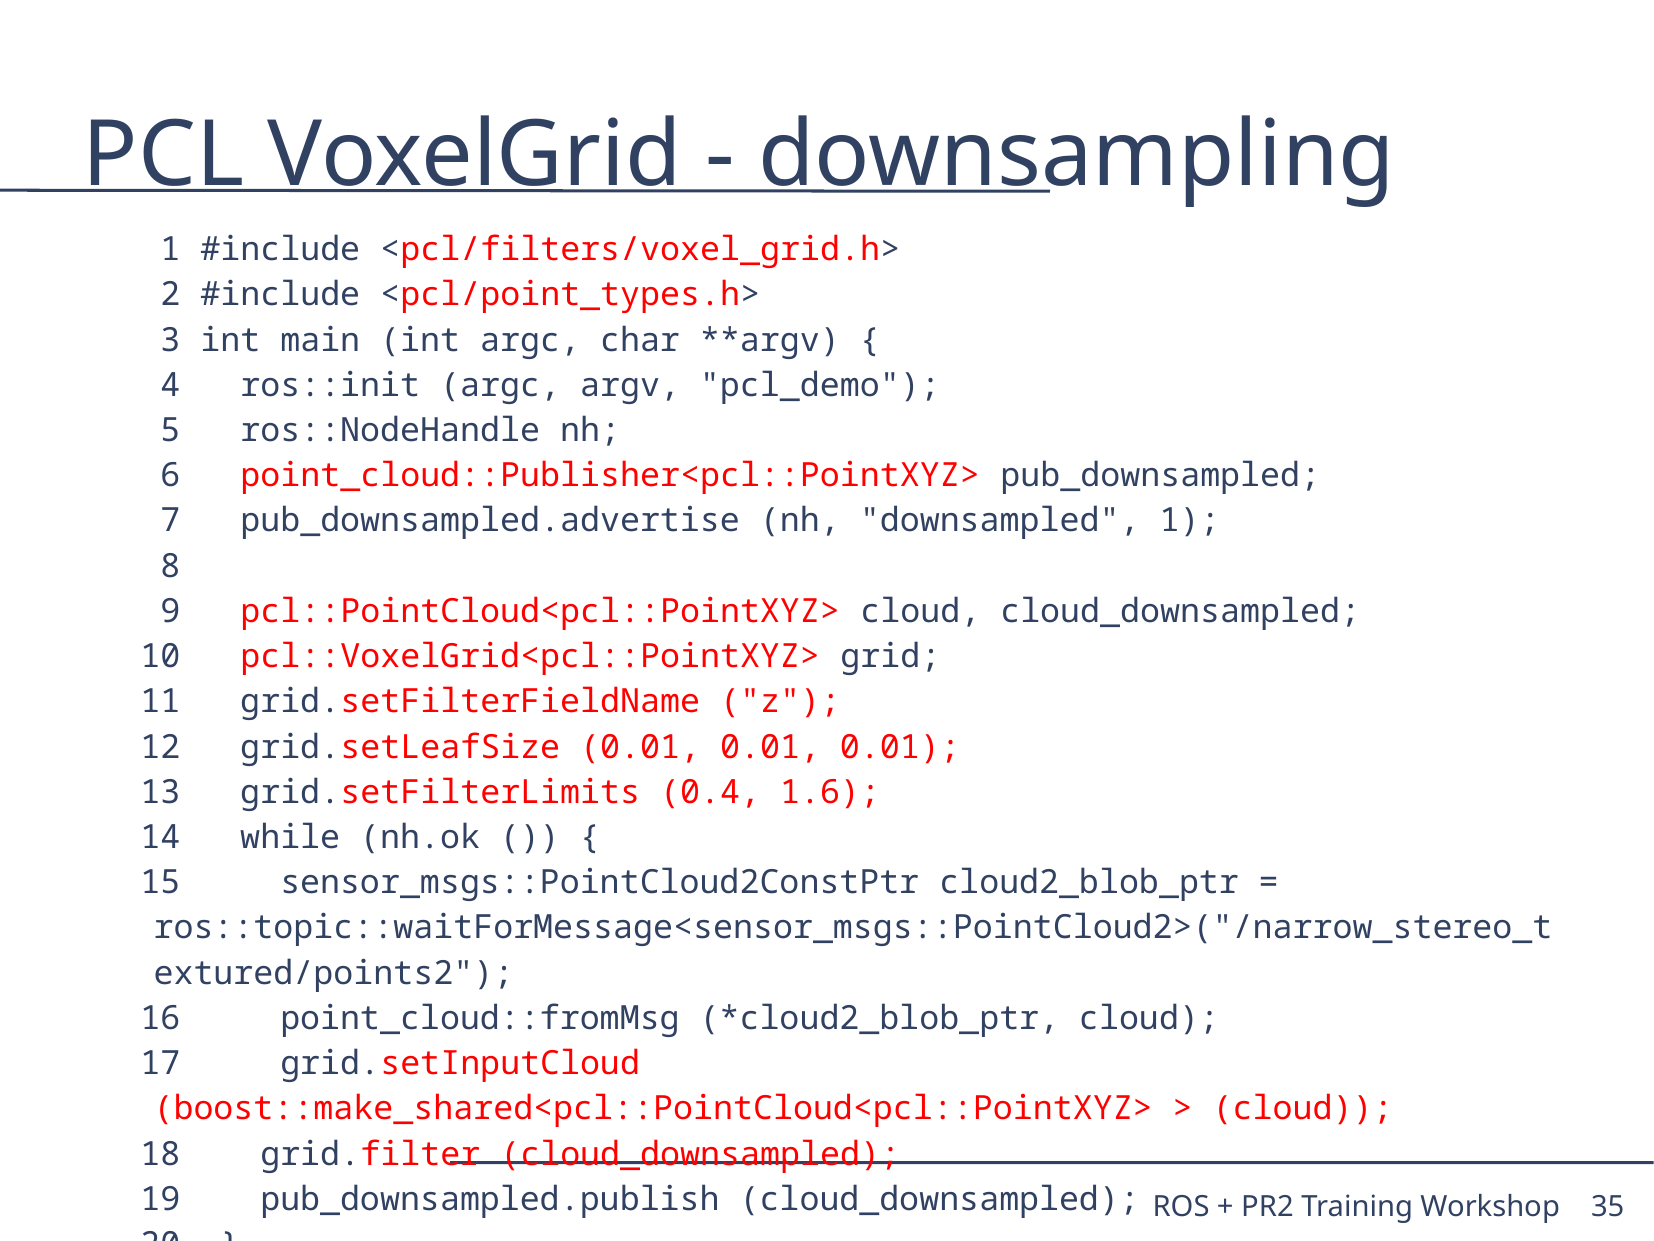

# PCL VoxelGrid - downsampling
 1 #include <pcl/filters/voxel_grid.h>
 2 #include <pcl/point_types.h>
 3 int main (int argc, char **argv) {
 4 ros::init (argc, argv, "pcl_demo");
 5 ros::NodeHandle nh;
 6 point_cloud::Publisher<pcl::PointXYZ> pub_downsampled;
 7 pub_downsampled.advertise (nh, "downsampled", 1);
 8
 9 pcl::PointCloud<pcl::PointXYZ> cloud, cloud_downsampled;
 10 pcl::VoxelGrid<pcl::PointXYZ> grid;
 11 grid.setFilterFieldName ("z");
 12 grid.setLeafSize (0.01, 0.01, 0.01);
 13 grid.setFilterLimits (0.4, 1.6);
 14 while (nh.ok ()) {
 15 sensor_msgs::PointCloud2ConstPtr cloud2_blob_ptr = ros::topic::waitForMessage<sensor_msgs::PointCloud2>("/narrow_stereo_textured/points2");
 16 point_cloud::fromMsg (*cloud2_blob_ptr, cloud);
 17 grid.setInputCloud (boost::make_shared<pcl::PointCloud<pcl::PointXYZ> > (cloud));
 18 grid.filter (cloud_downsampled);
 19 pub_downsampled.publish (cloud_downsampled);
 20 }
 21 }